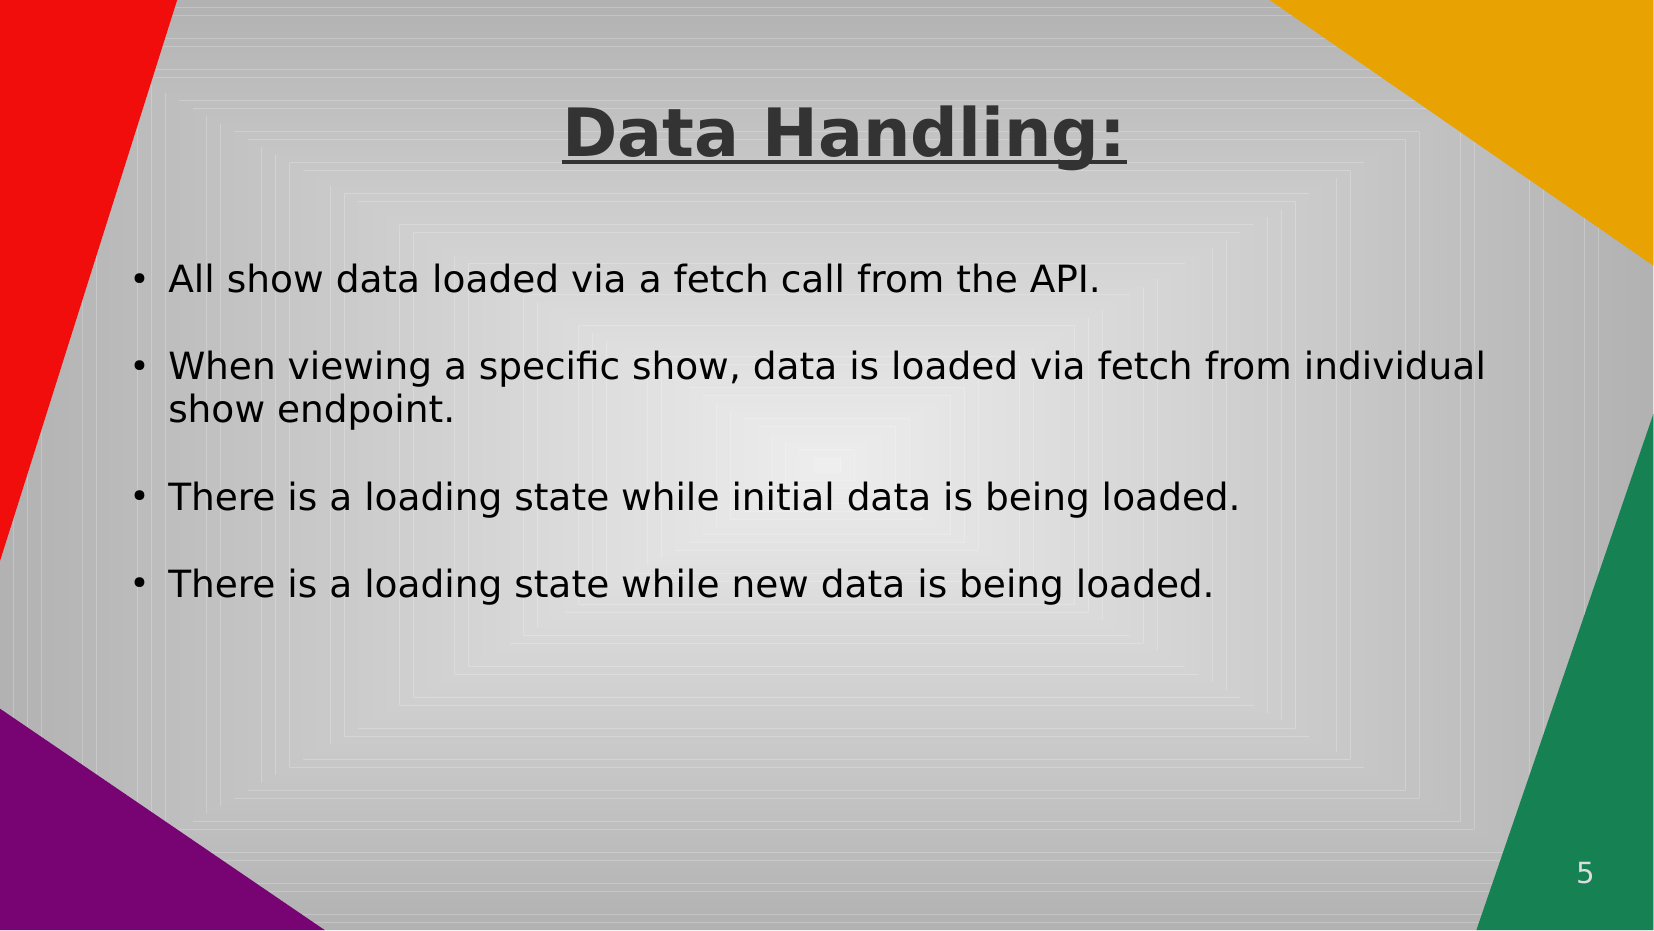

# Data Handling:
All show data loaded via a fetch call from the API.
When viewing a specific show, data is loaded via fetch from individual show endpoint.
There is a loading state while initial data is being loaded.
There is a loading state while new data is being loaded.
5